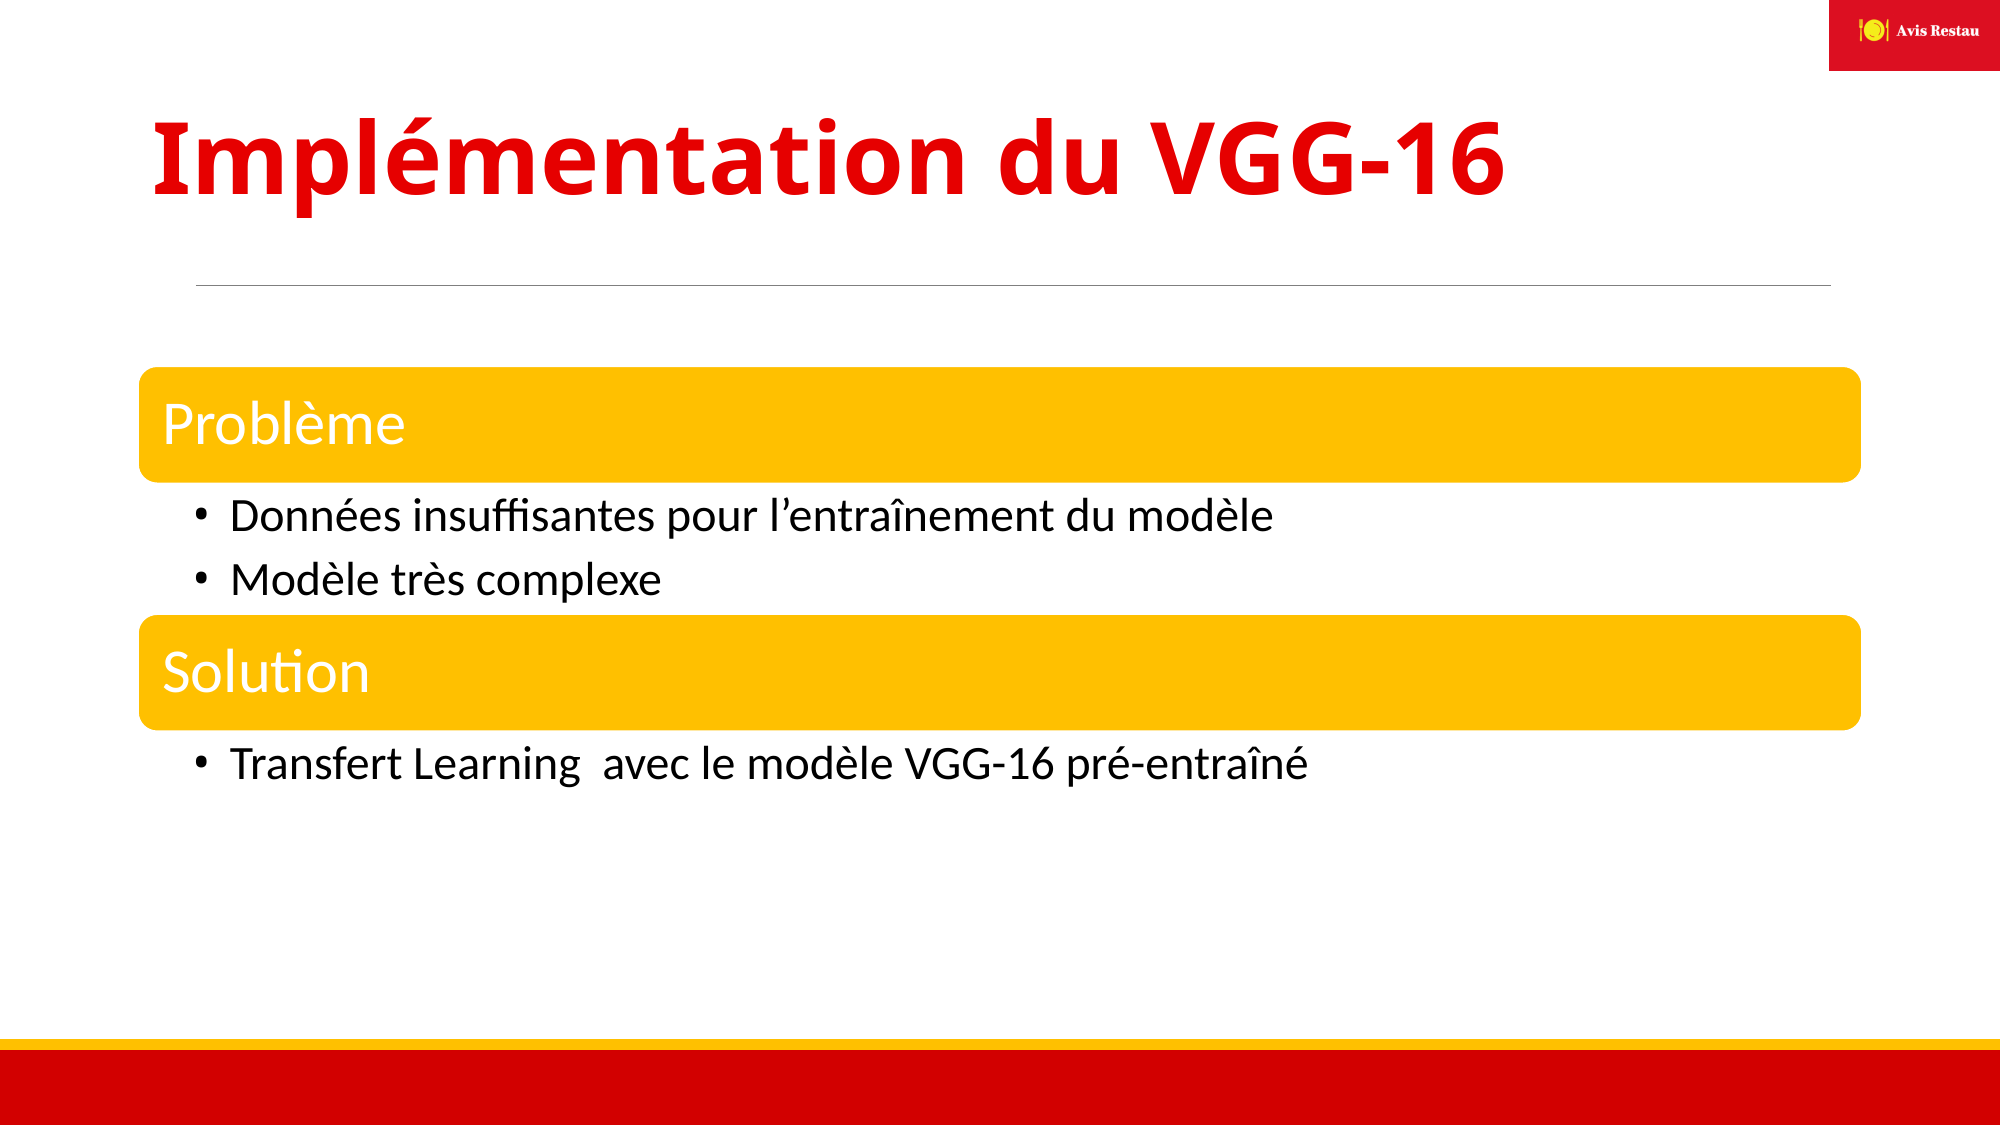

# Implémentation du VGG-16
Problème
Données insuffisantes pour l’entraînement du modèle
Modèle très complexe
Solution
Transfert Learning avec le modèle VGG-16 pré-entraîné